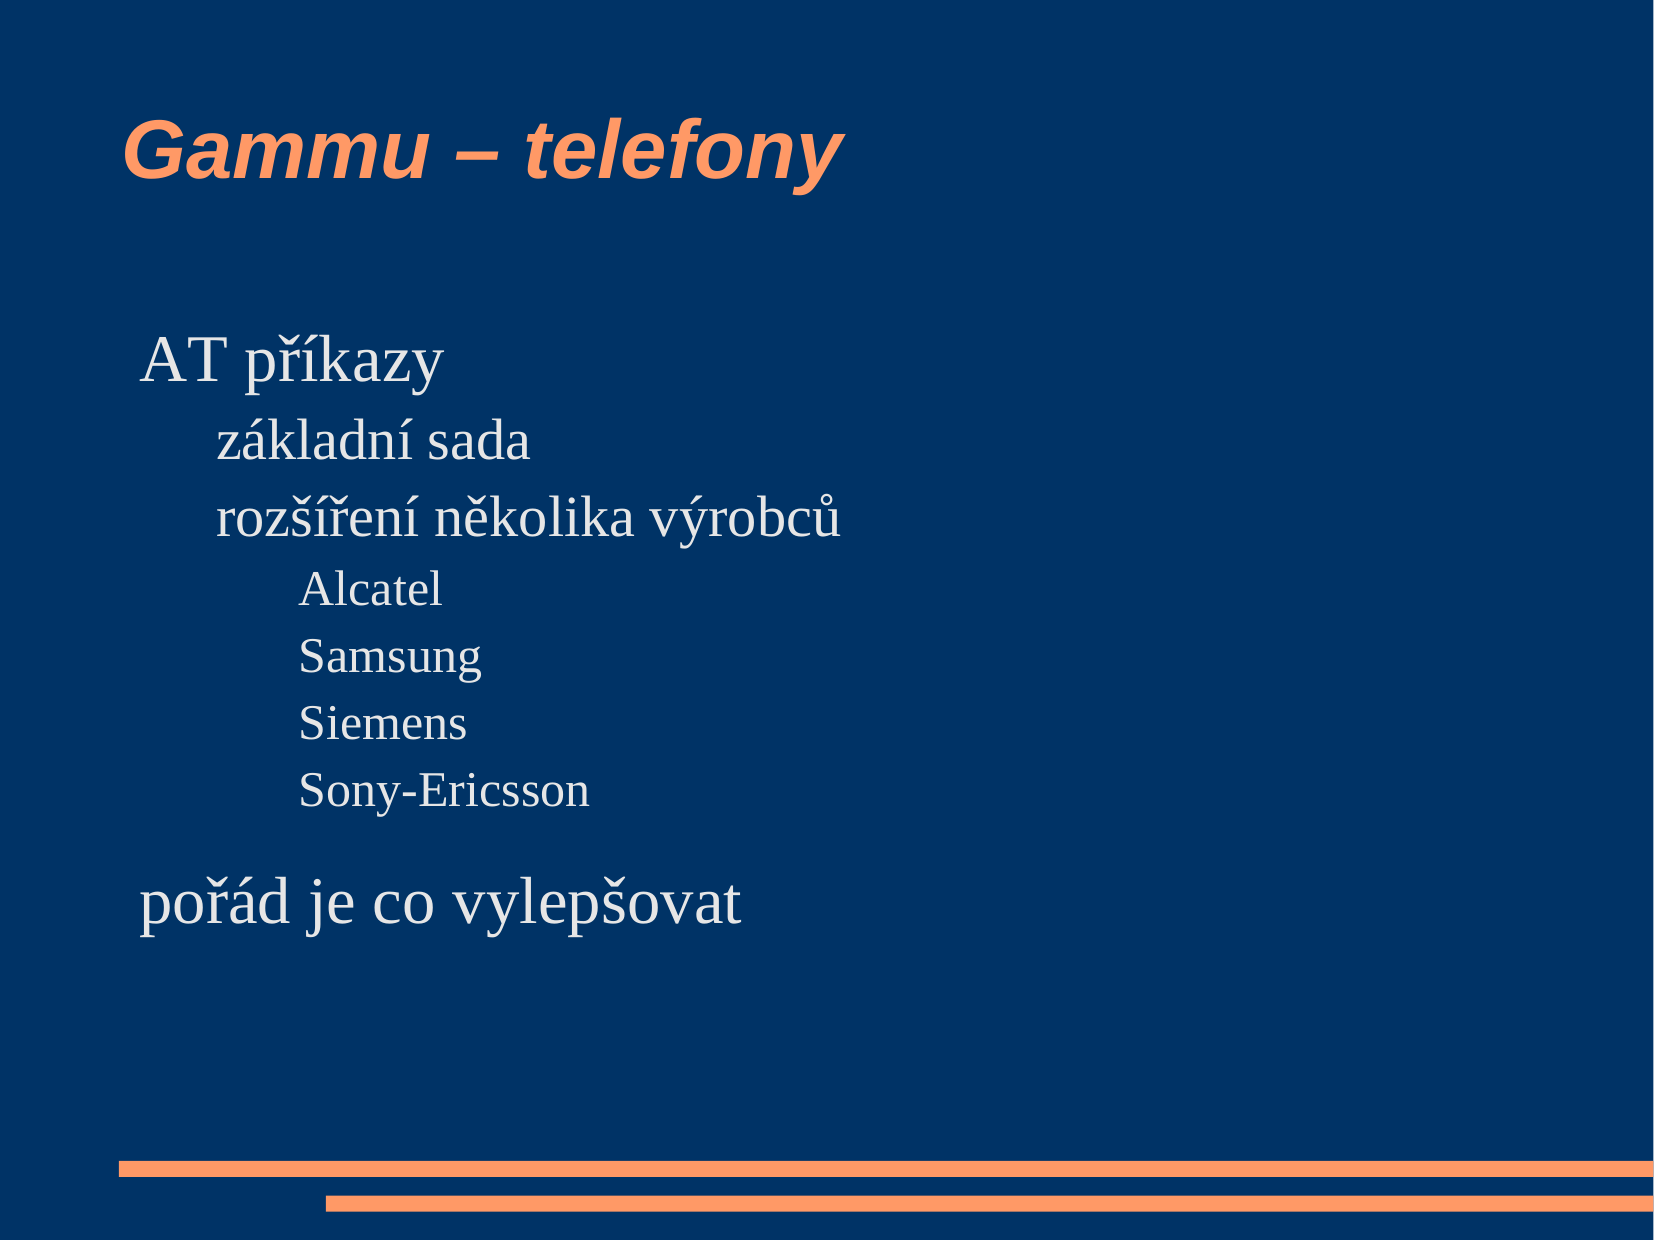

# Gammu – telefony
AT příkazy
základní sada
rozšíření několika výrobců
Alcatel
Samsung
Siemens
Sony-Ericsson
pořád je co vylepšovat